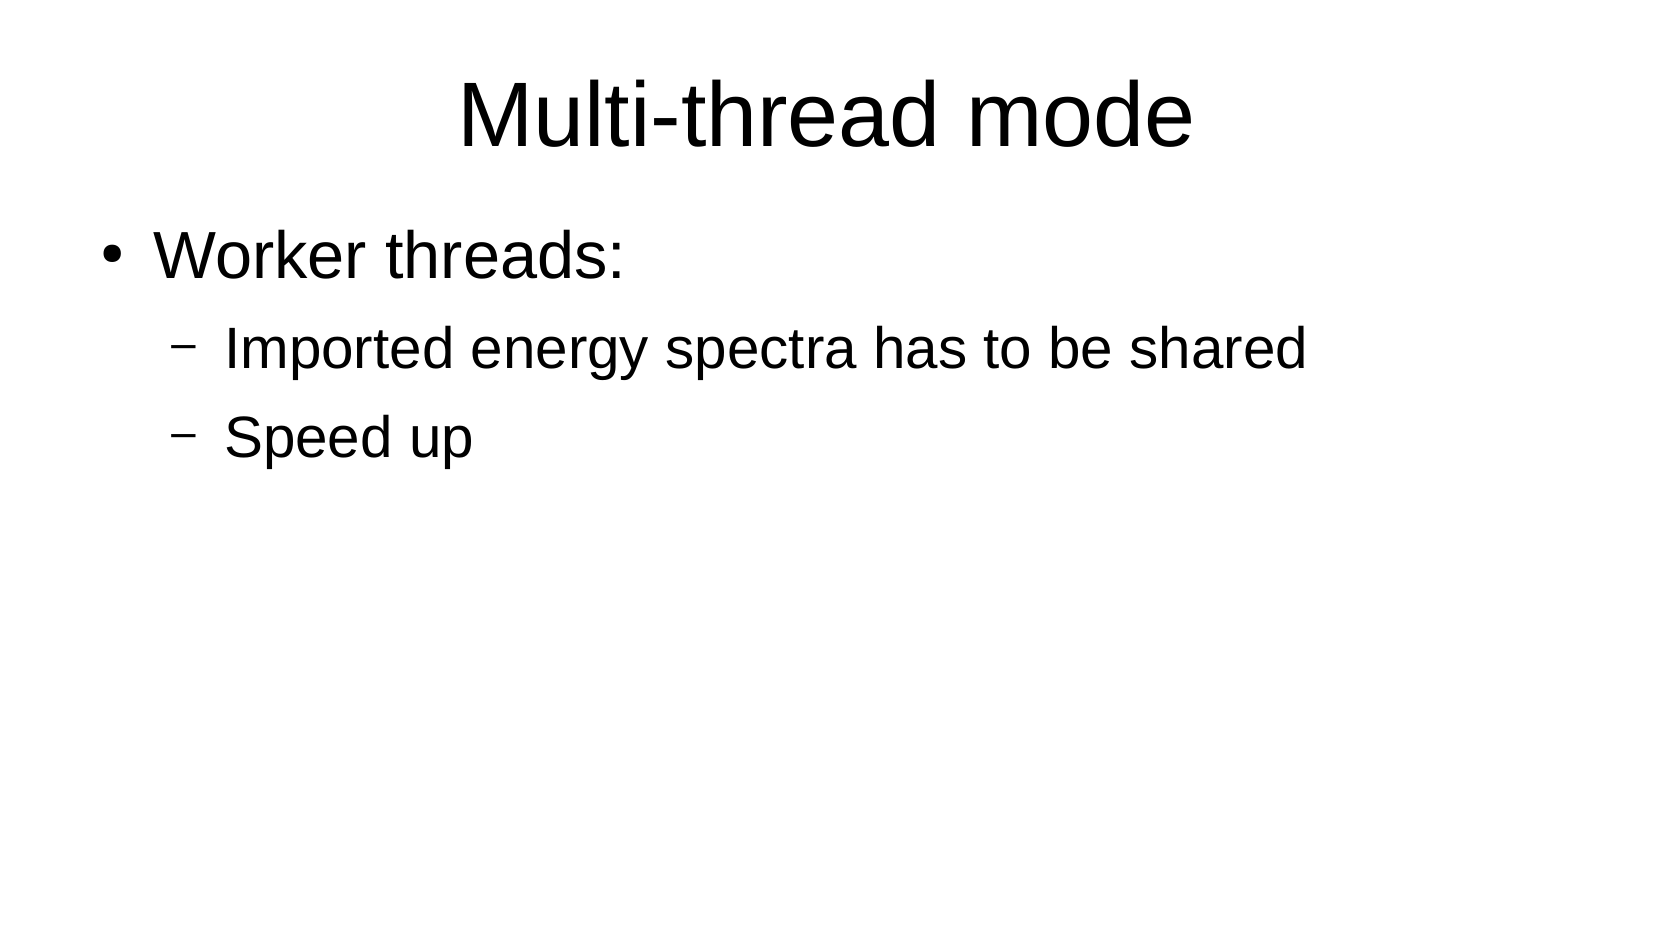

# Multi-thread mode
Worker threads:
Imported energy spectra has to be shared
Speed up